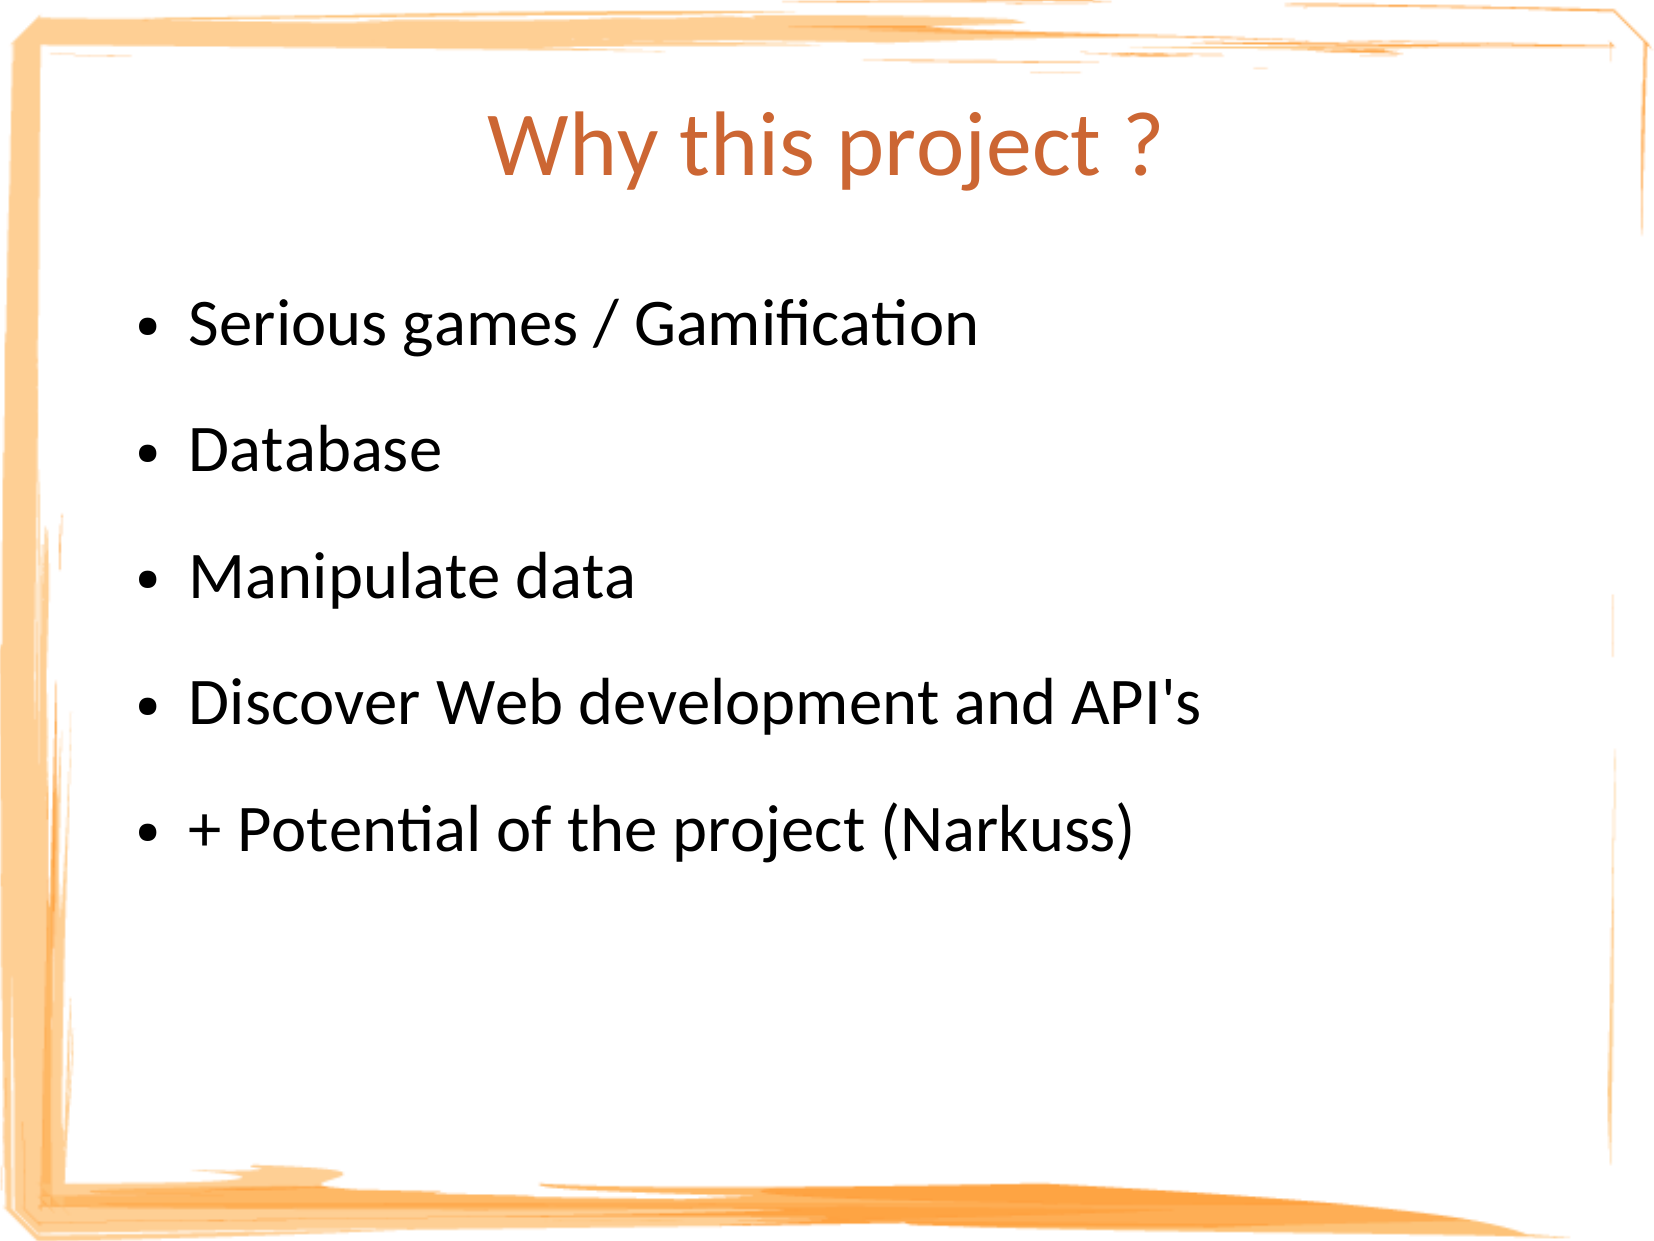

# Why this project ?
Serious games / Gamification
Database
Manipulate data
Discover Web development and API's
+ Potential of the project (Narkuss)